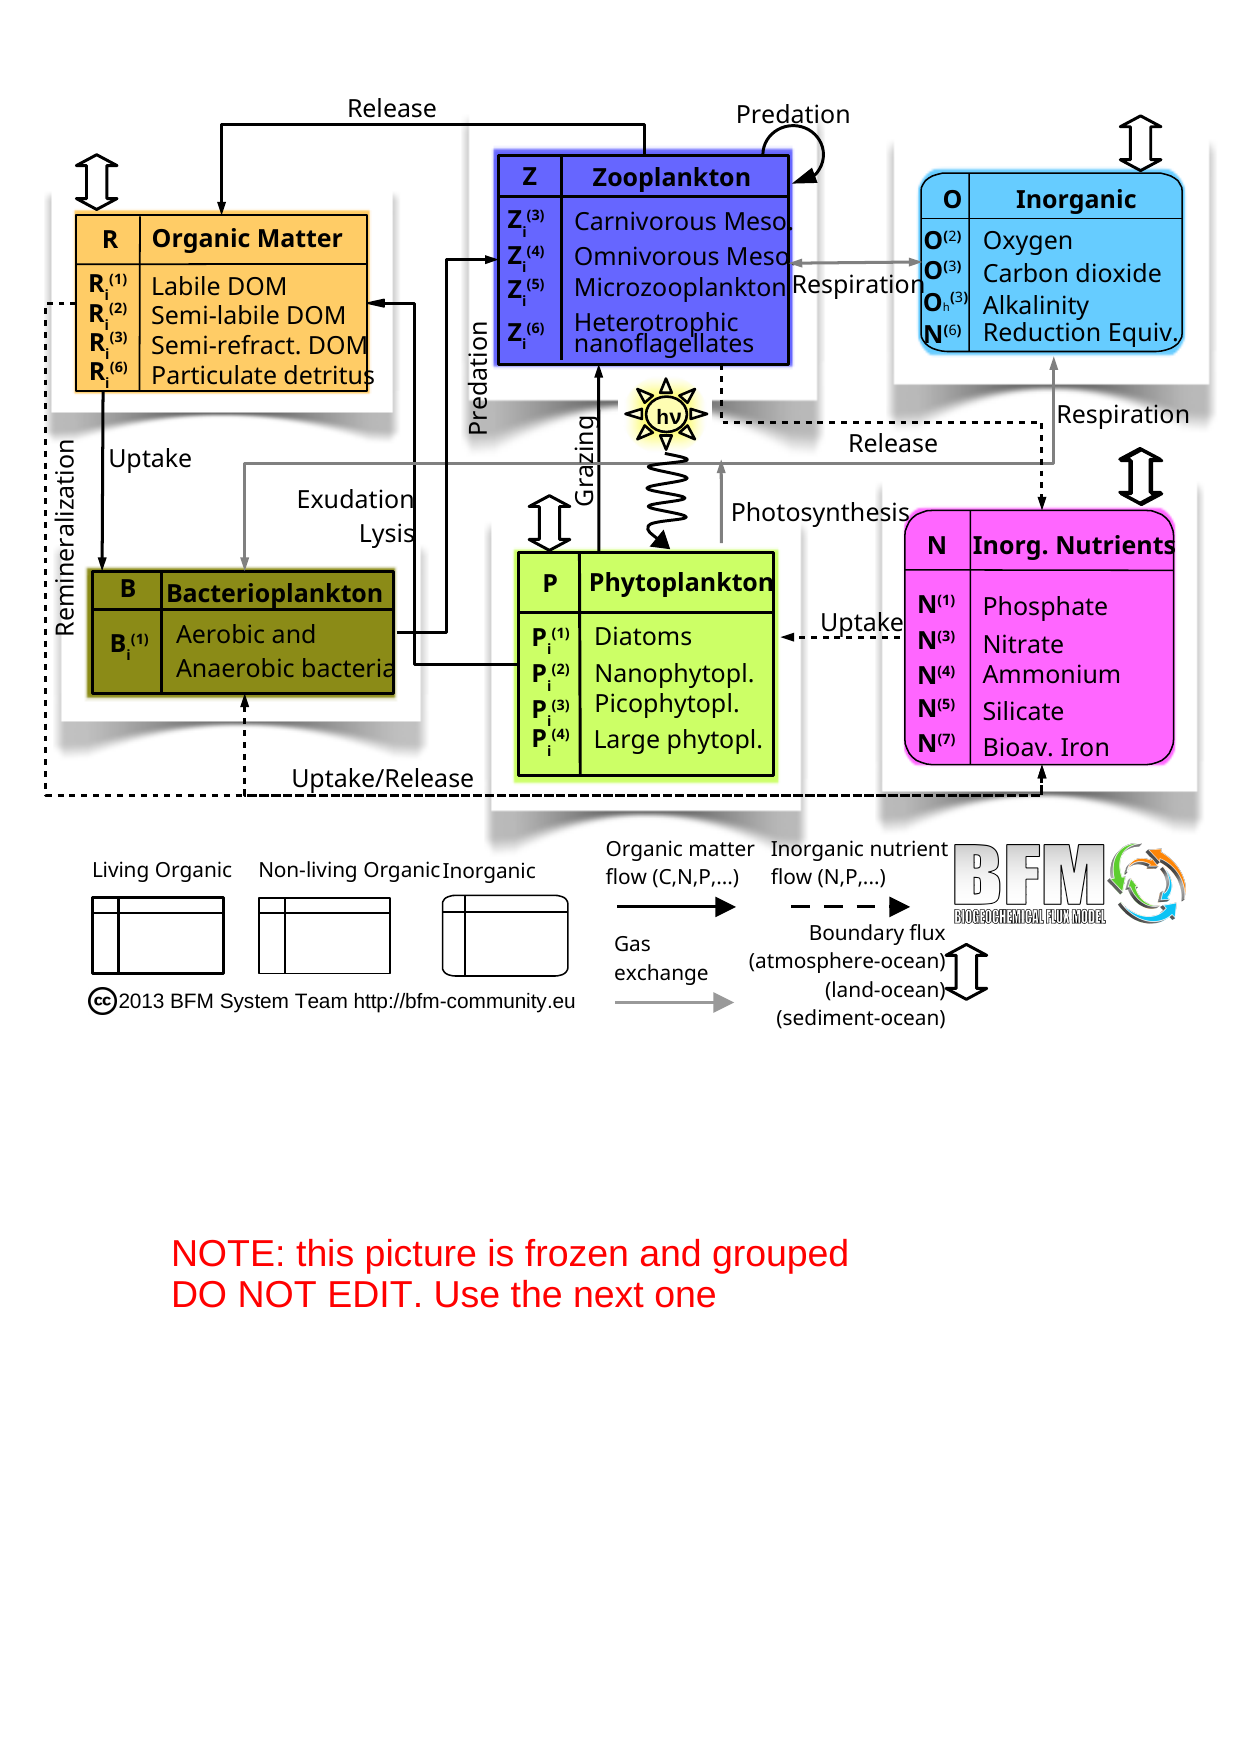

Release
Predation
Z
Zooplankton
Carnivorous Meso.
Zi(3)
Omnivorous Meso.
Zi(4)
Microzooplankton
Zi(5)
Heterotrophic
Zi(6)
nanoflagellates
O
Inorganic
O(2)
Oxygen
O(3)
Carbon dioxide
Oh(3)
Alkalinity
N(6)
Reduction Equiv.
Organic Matter
R
Respiration
Ri(1)
Labile DOM
Ri(2)
Semi-labile DOM
Ri(3)
Semi-refract. DOM
Predation
Ri(6)
Particulate detritus
Respiration
hν
Release
Grazing
Uptake
Exudation
Lysis
Photosynthesis
N
Inorg. Nutrients
N(1)
Phosphate
N(3)
Nitrate
N(4)
Ammonium
N(5)
Silicate
N(7)
Bioav. Iron
Remineralization
Phytoplankton
P
B
Bacterioplankton
Bi(1)
Aerobic and
Anaerobic bacteria
Uptake
Diatoms
Pi(1)
Nanophytopl.
Pi(2)
Picophytopl.
Pi(3)
Pi(4)
Large phytopl.
Uptake/Release
Organic matter
flow (C,N,P,...)
Inorganic nutrient
flow (N,P,...)
Living Organic
Non-living Organic
Inorganic
Gas
exchange
 Boundary flux
 (atmosphere-ocean)
 (land-ocean)
	 (sediment-ocean)
 2013 BFM System Team http://bfm-community.eu
NOTE: this picture is frozen and grouped
DO NOT EDIT. Use the next one